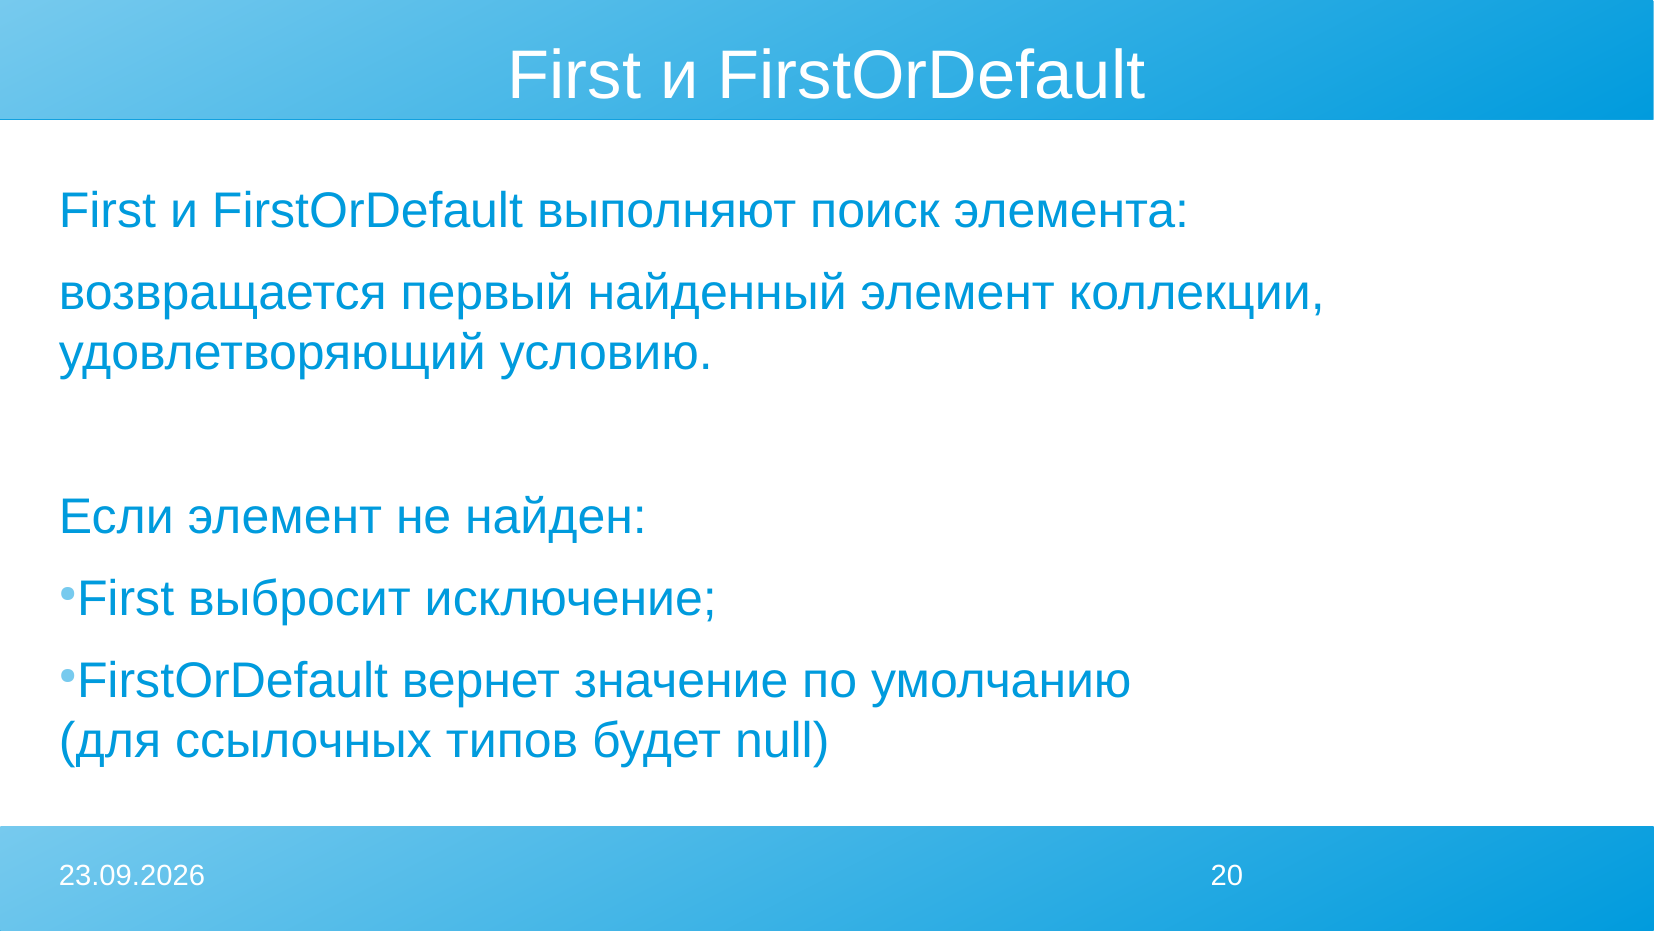

# First и FirstOrDefault
First и FirstOrDefault выполняют поиск элемента:
возвращается первый найденный элемент коллекции, удовлетворяющий условию.
Если элемент не найден:
First выбросит исключение;
FirstOrDefault вернет значение по умолчанию
(для ссылочных типов будет null)